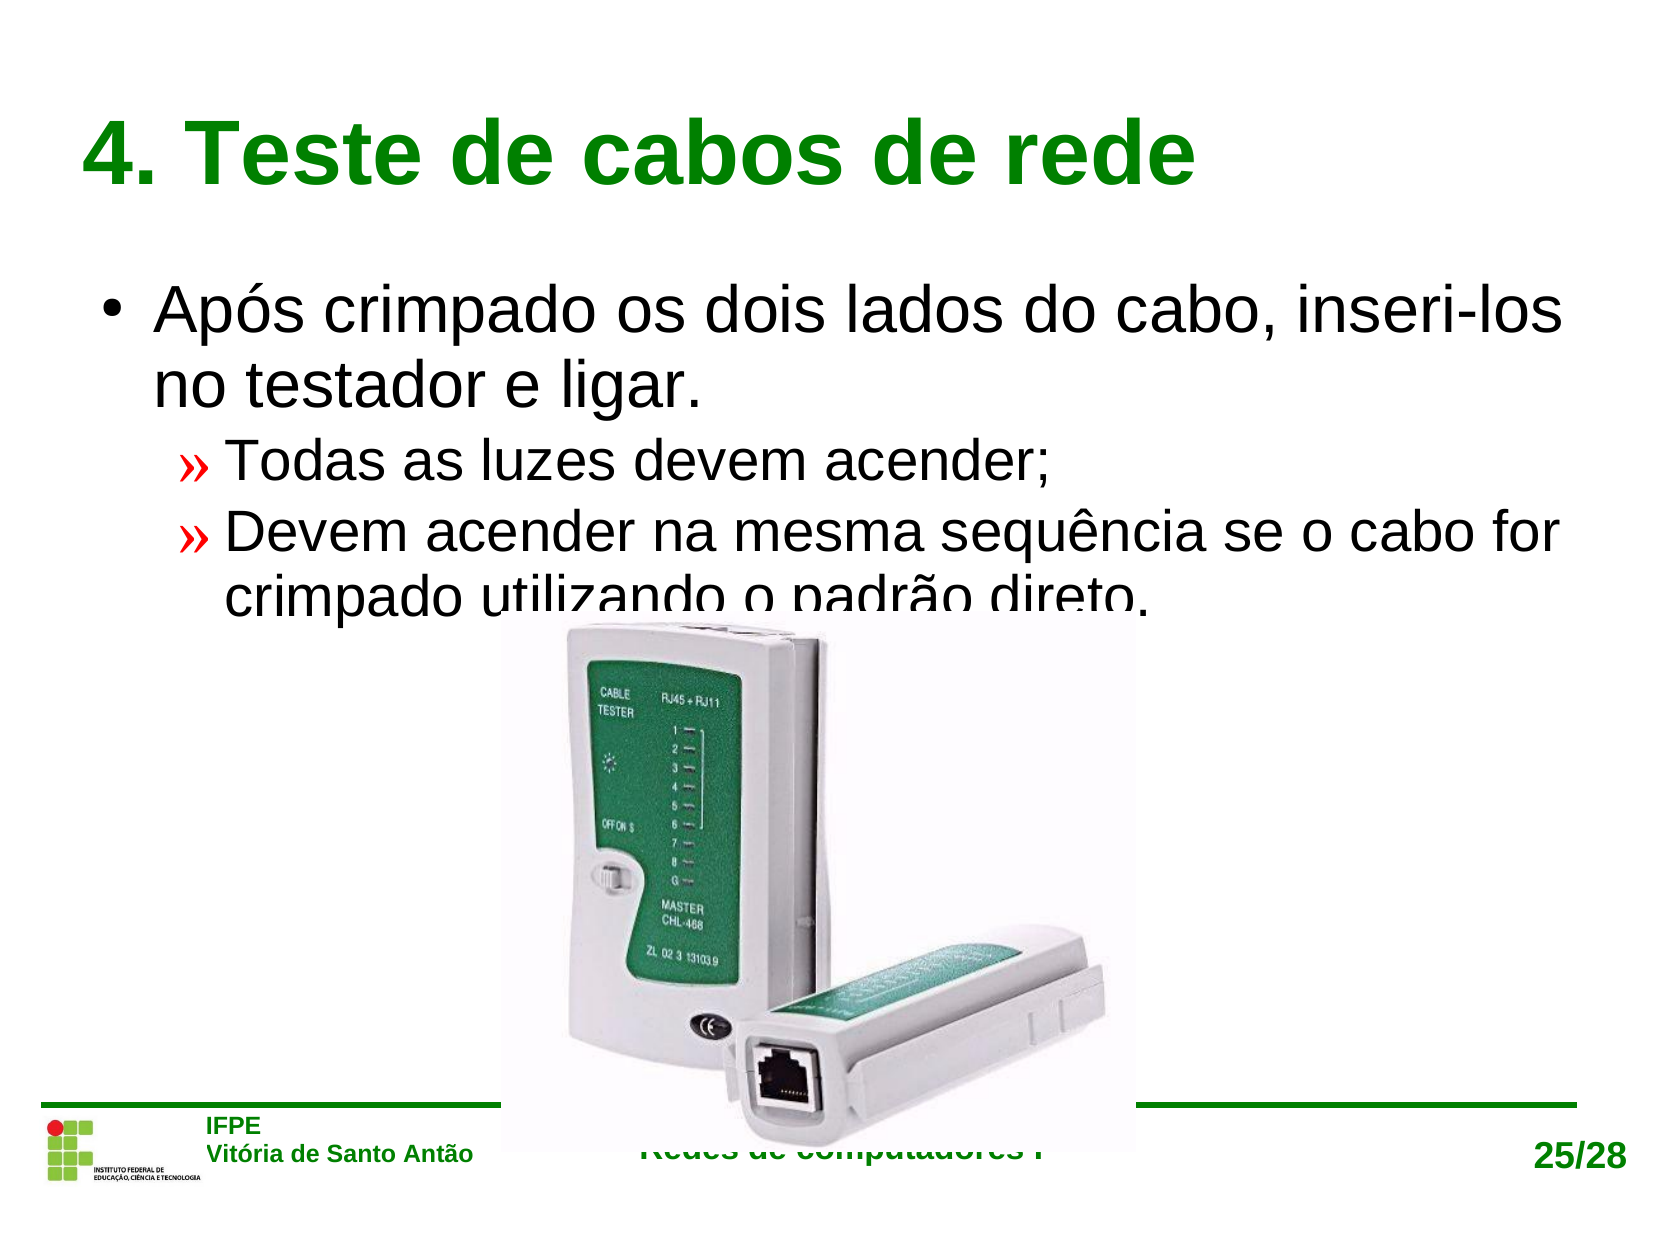

# 4. Teste de cabos de rede
Após crimpado os dois lados do cabo, inseri-los no testador e ligar.
Todas as luzes devem acender;
Devem acender na mesma sequência se o cabo for crimpado utilizando o padrão direto.